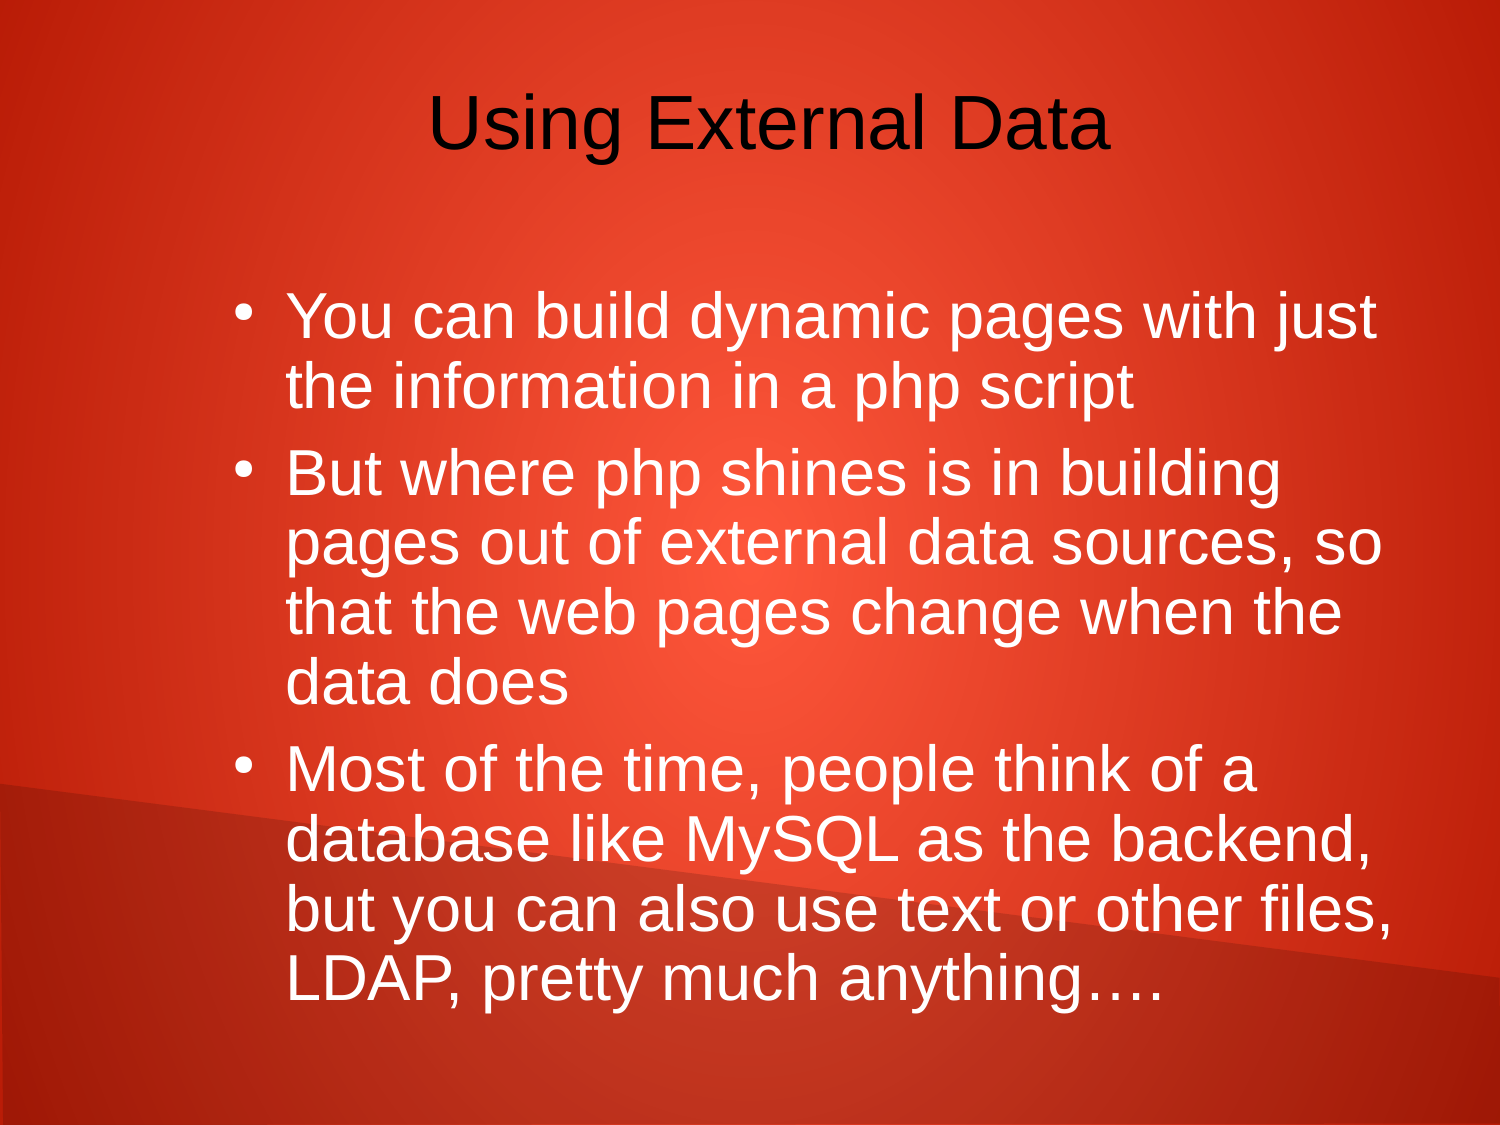

# Using External Data
You can build dynamic pages with just the information in a php script
But where php shines is in building pages out of external data sources, so that the web pages change when the data does
Most of the time, people think of a database like MySQL as the backend, but you can also use text or other files, LDAP, pretty much anything….